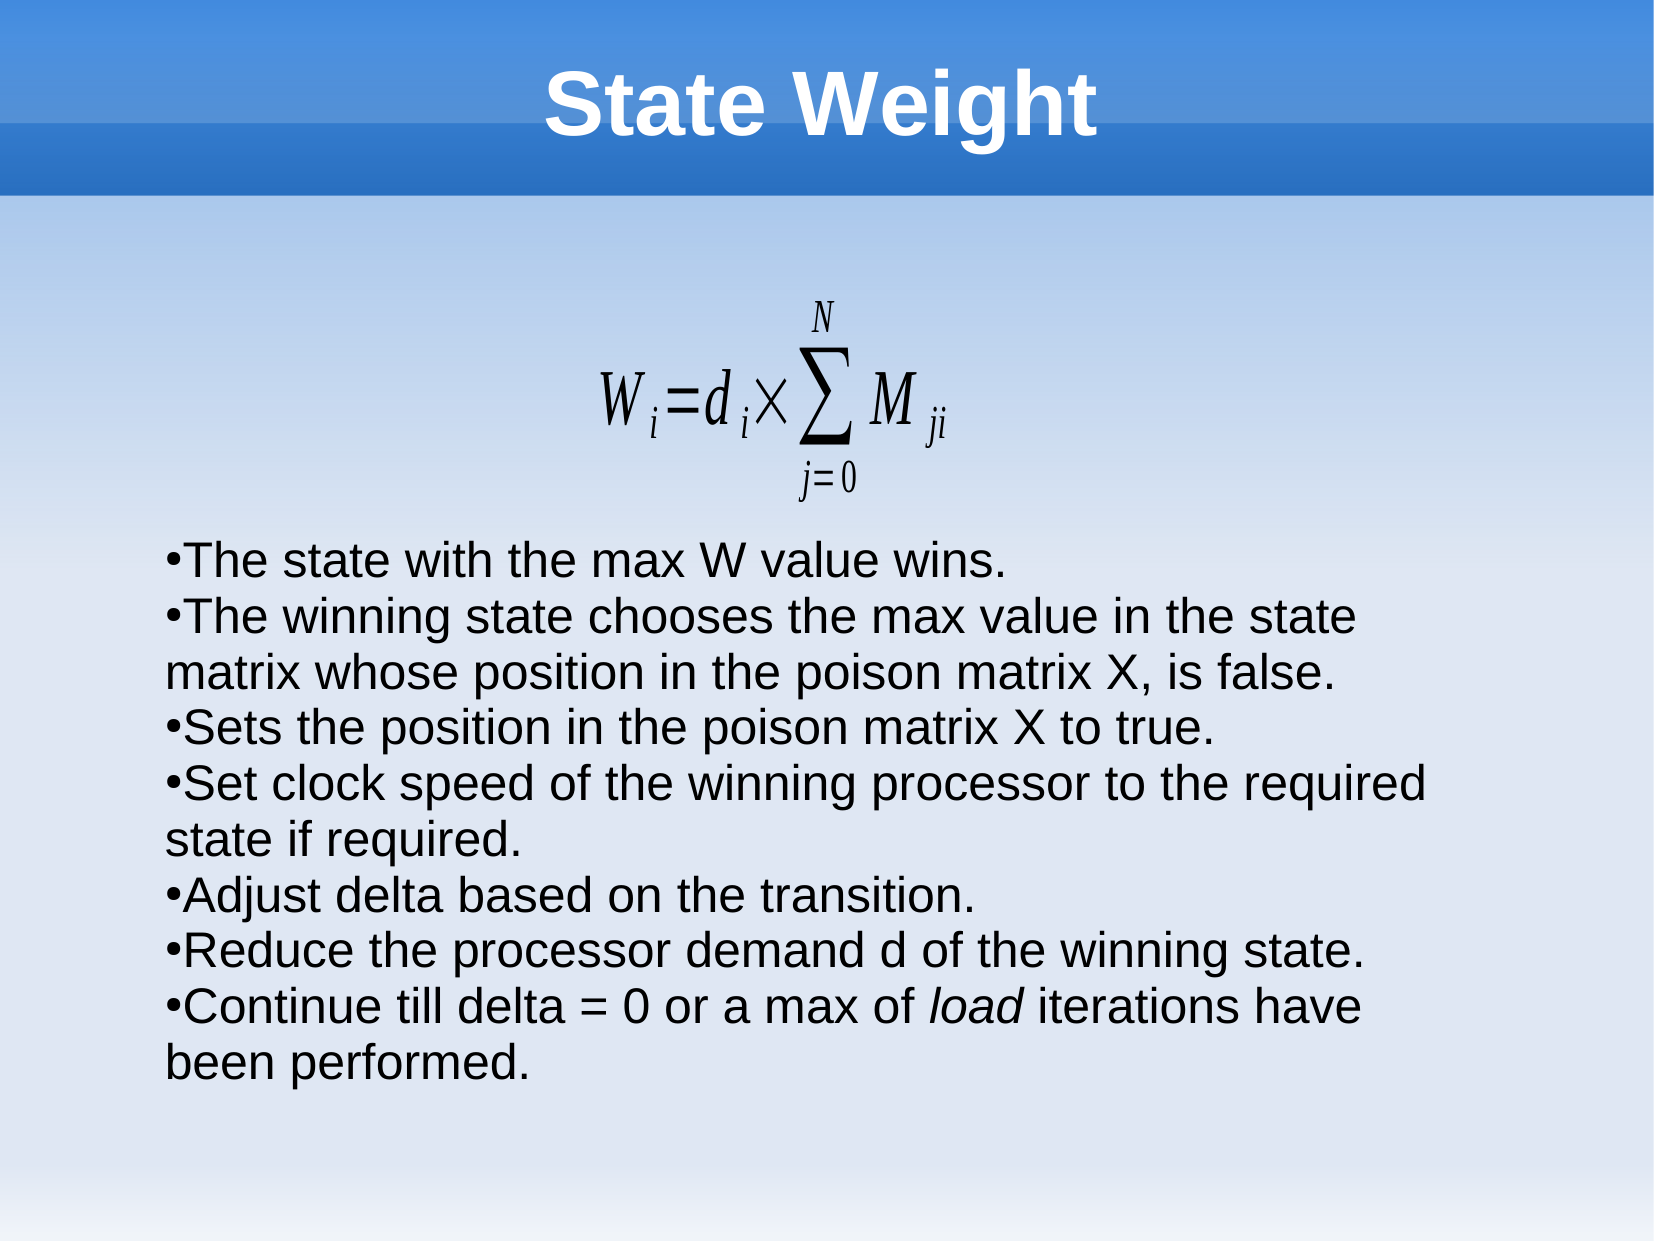

# State Weight
The state with the max W value wins.
The winning state chooses the max value in the state matrix whose position in the poison matrix X, is false.
Sets the position in the poison matrix X to true.
Set clock speed of the winning processor to the required state if required.
Adjust delta based on the transition.
Reduce the processor demand d of the winning state.
Continue till delta = 0 or a max of load iterations have been performed.